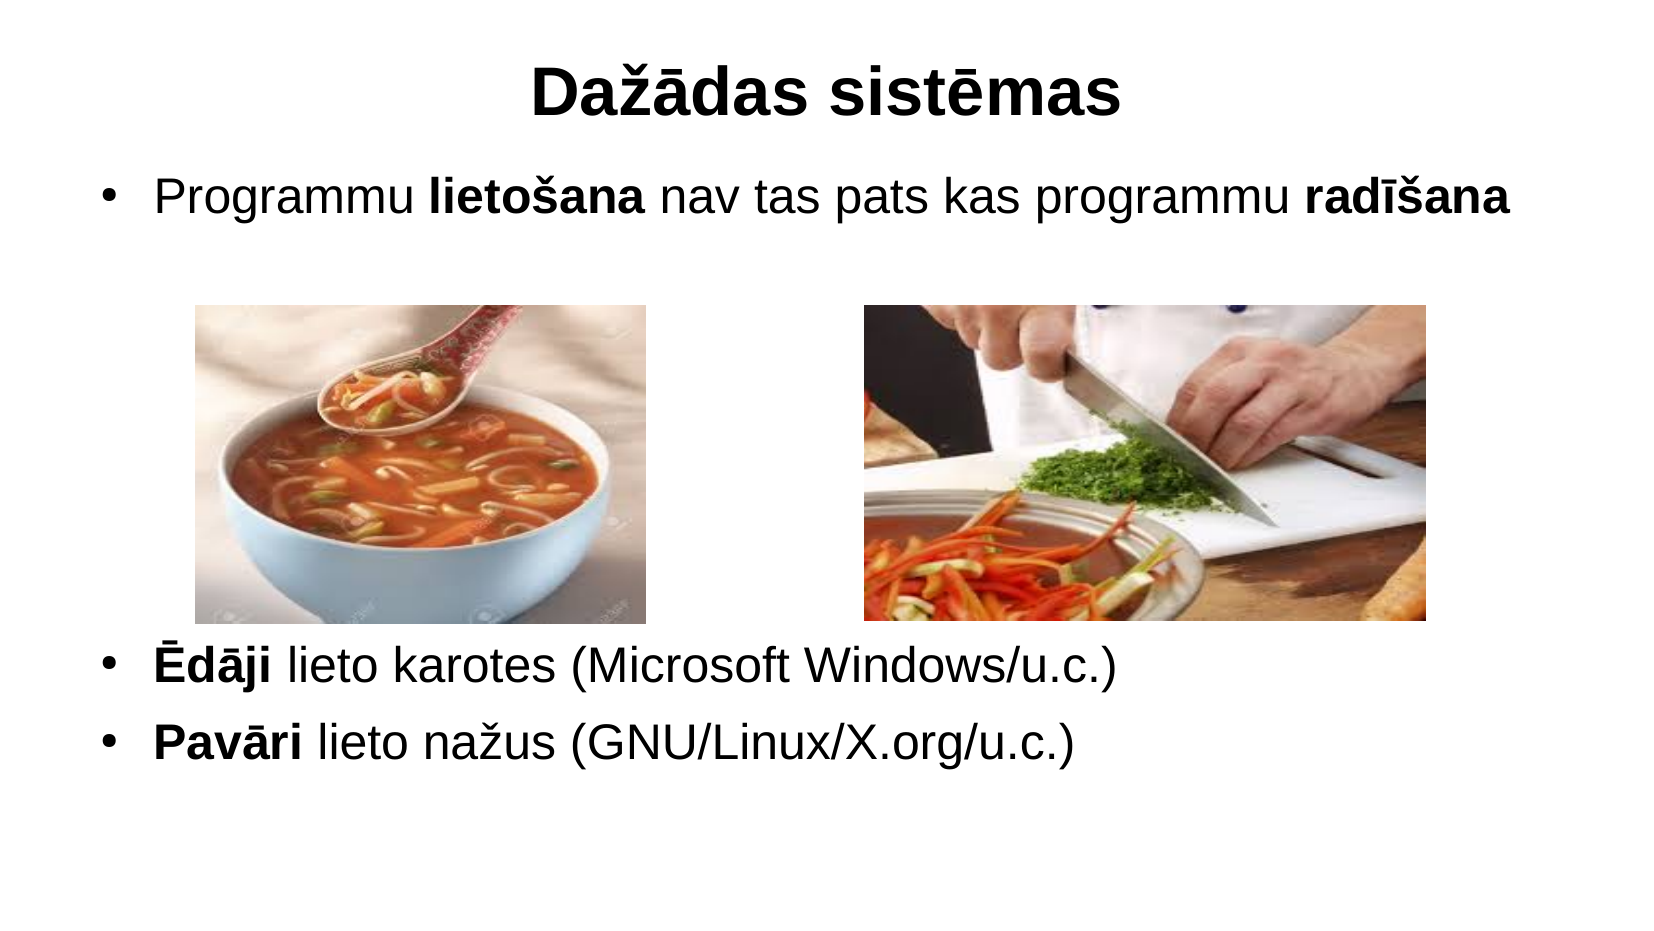

# Dažādas sistēmas
Programmu lietošana nav tas pats kas programmu radīšana
Ēdāji lieto karotes (Microsoft Windows/u.c.)
Pavāri lieto nažus (GNU/Linux/X.org/u.c.)